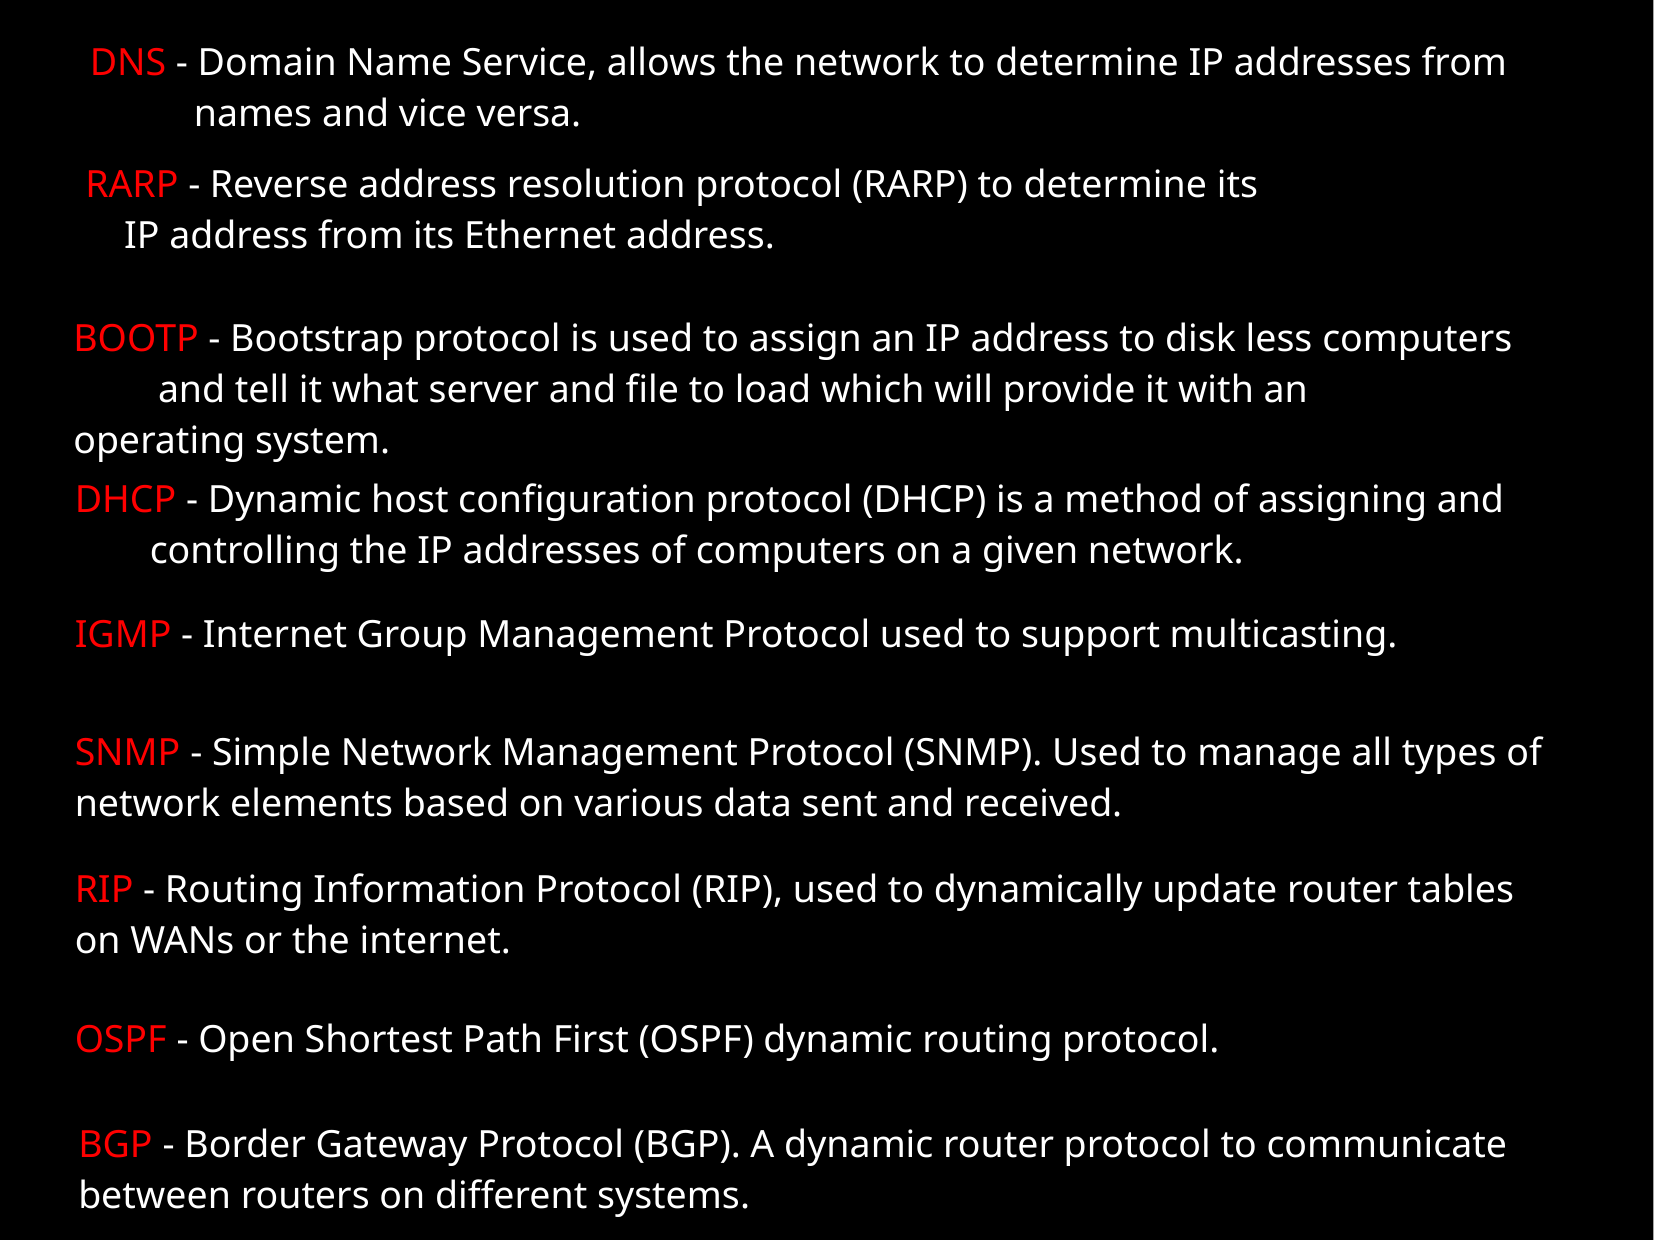

DNS - Domain Name Service, allows the network to determine IP addresses from 		 names and vice versa.
RARP - Reverse address resolution protocol (RARP) to determine its 		 IP address from its Ethernet address.
BOOTP - Bootstrap protocol is used to assign an IP address to disk less computers 			 and tell it what server and file to load which will provide it with an 				 operating system.
DHCP - Dynamic host configuration protocol (DHCP) is a method of assigning and 		controlling the IP addresses of computers on a given network.
IGMP - Internet Group Management Protocol used to support multicasting.
SNMP - Simple Network Management Protocol (SNMP). Used to manage all types of 	 network elements based on various data sent and received.
RIP - Routing Information Protocol (RIP), used to dynamically update router tables 	 on WANs or the internet.
OSPF - Open Shortest Path First (OSPF) dynamic routing protocol.
BGP - Border Gateway Protocol (BGP). A dynamic router protocol to communicate 	 between routers on different systems.